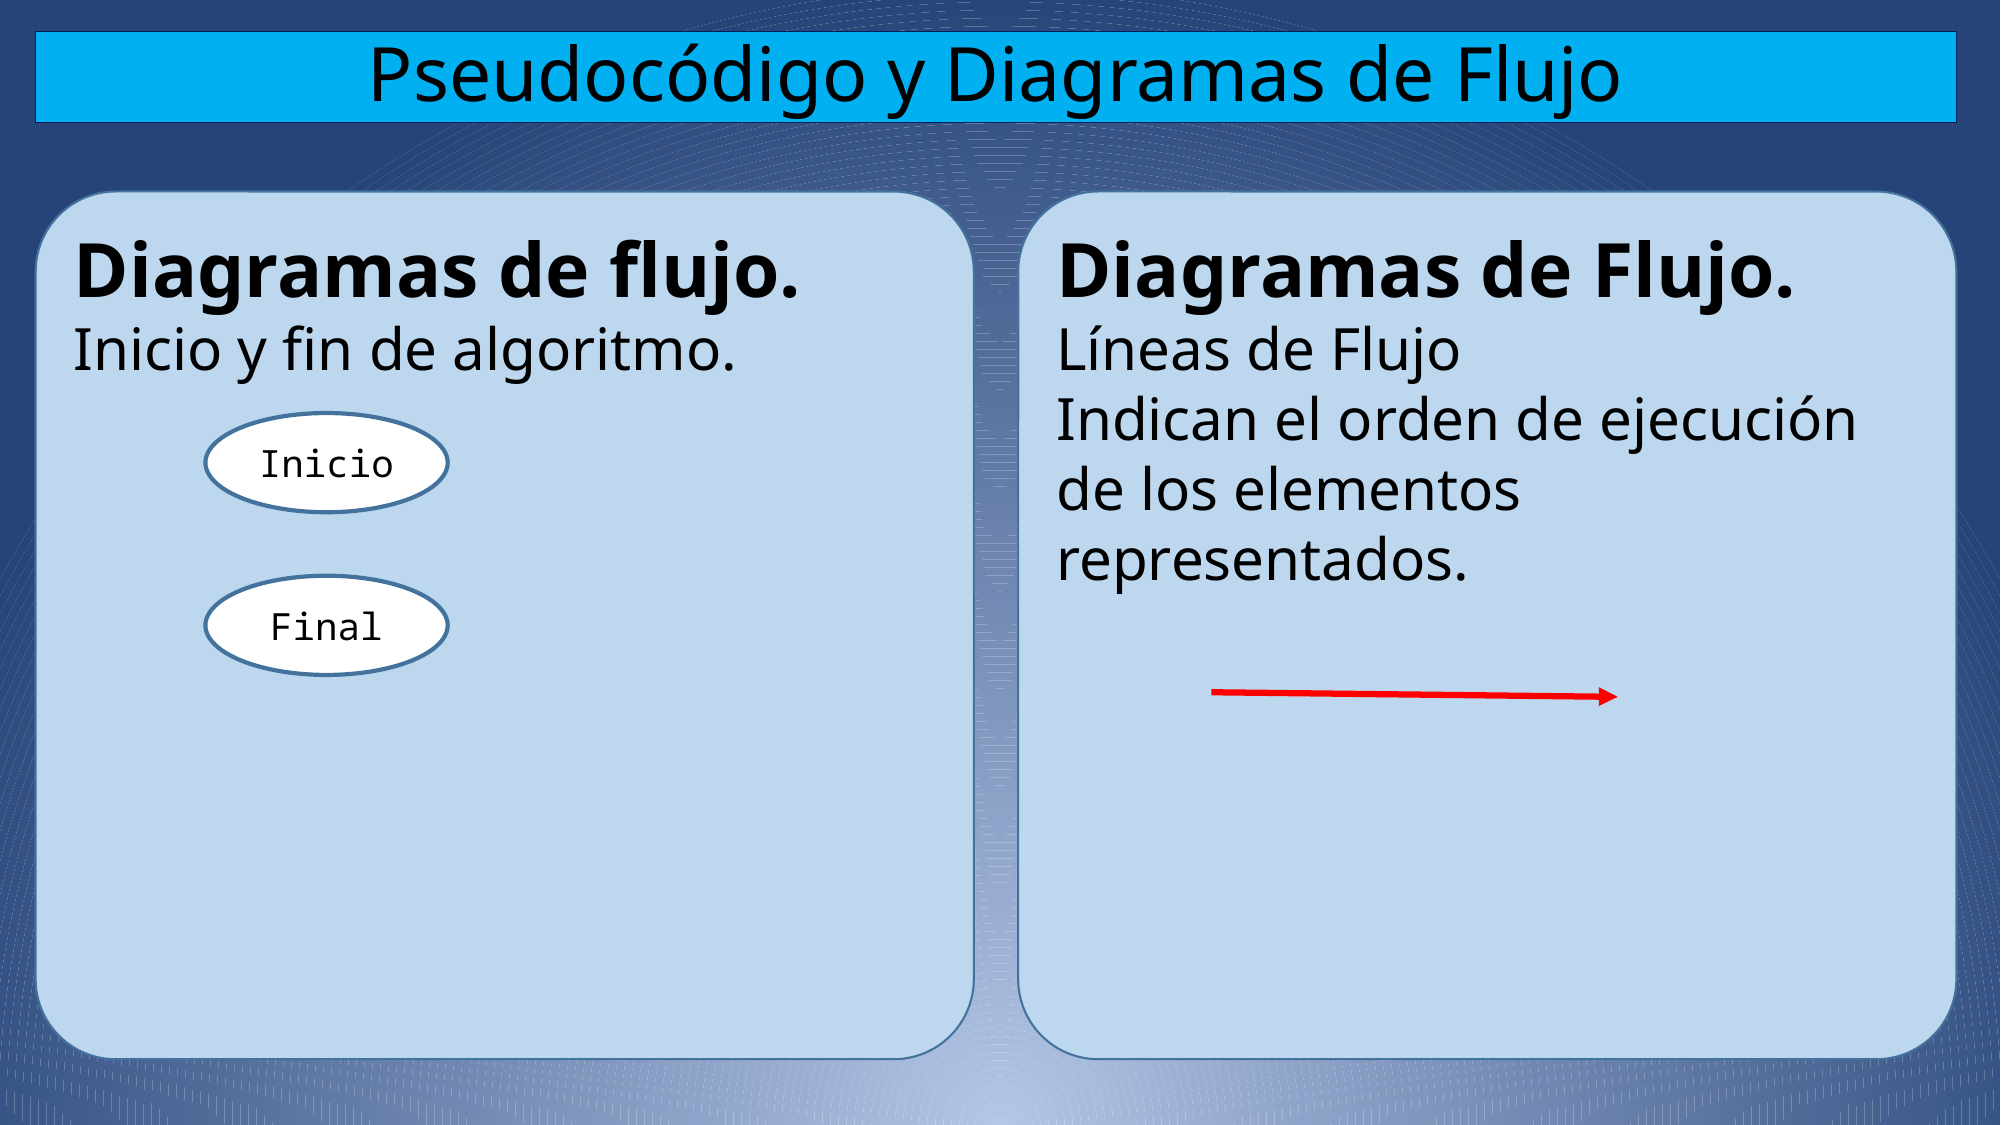

# Pseudocódigo y Diagramas de Flujo
Diagramas de flujo.
Inicio y fin de algoritmo.
Diagramas de Flujo.
Líneas de Flujo
Indican el orden de ejecución de los elementos representados.
Inicio
Final